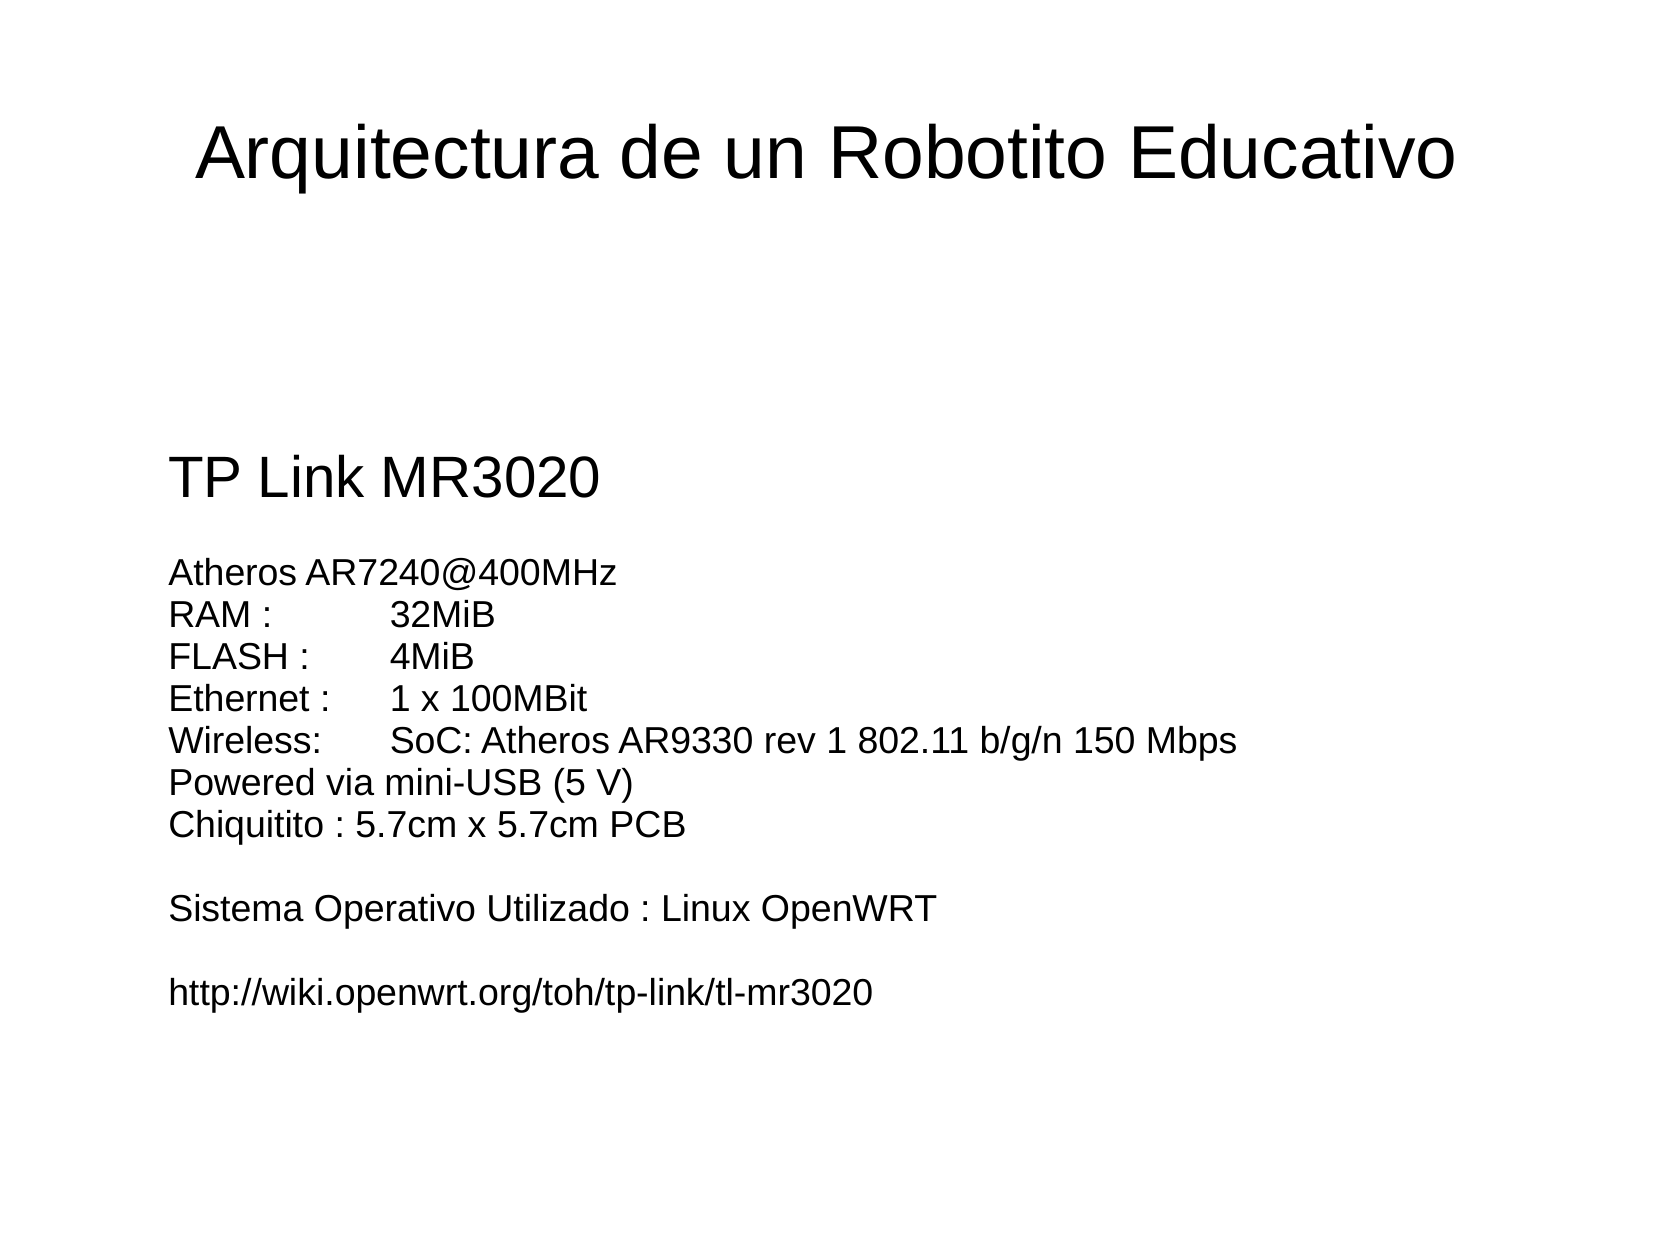

# Arquitectura de un Robotito Educativo
TP Link MR3020
Atheros AR7240@400MHz
RAM :		32MiB
FLASH :		4MiB
Ethernet :	1 x 100MBit
Wireless: 	SoC: Atheros AR9330 rev 1 802.11 b/g/n 150 Mbps
Powered via mini-USB (5 V)
Chiquitito : 5.7cm x 5.7cm PCB
Sistema Operativo Utilizado : Linux OpenWRT
http://wiki.openwrt.org/toh/tp-link/tl-mr3020